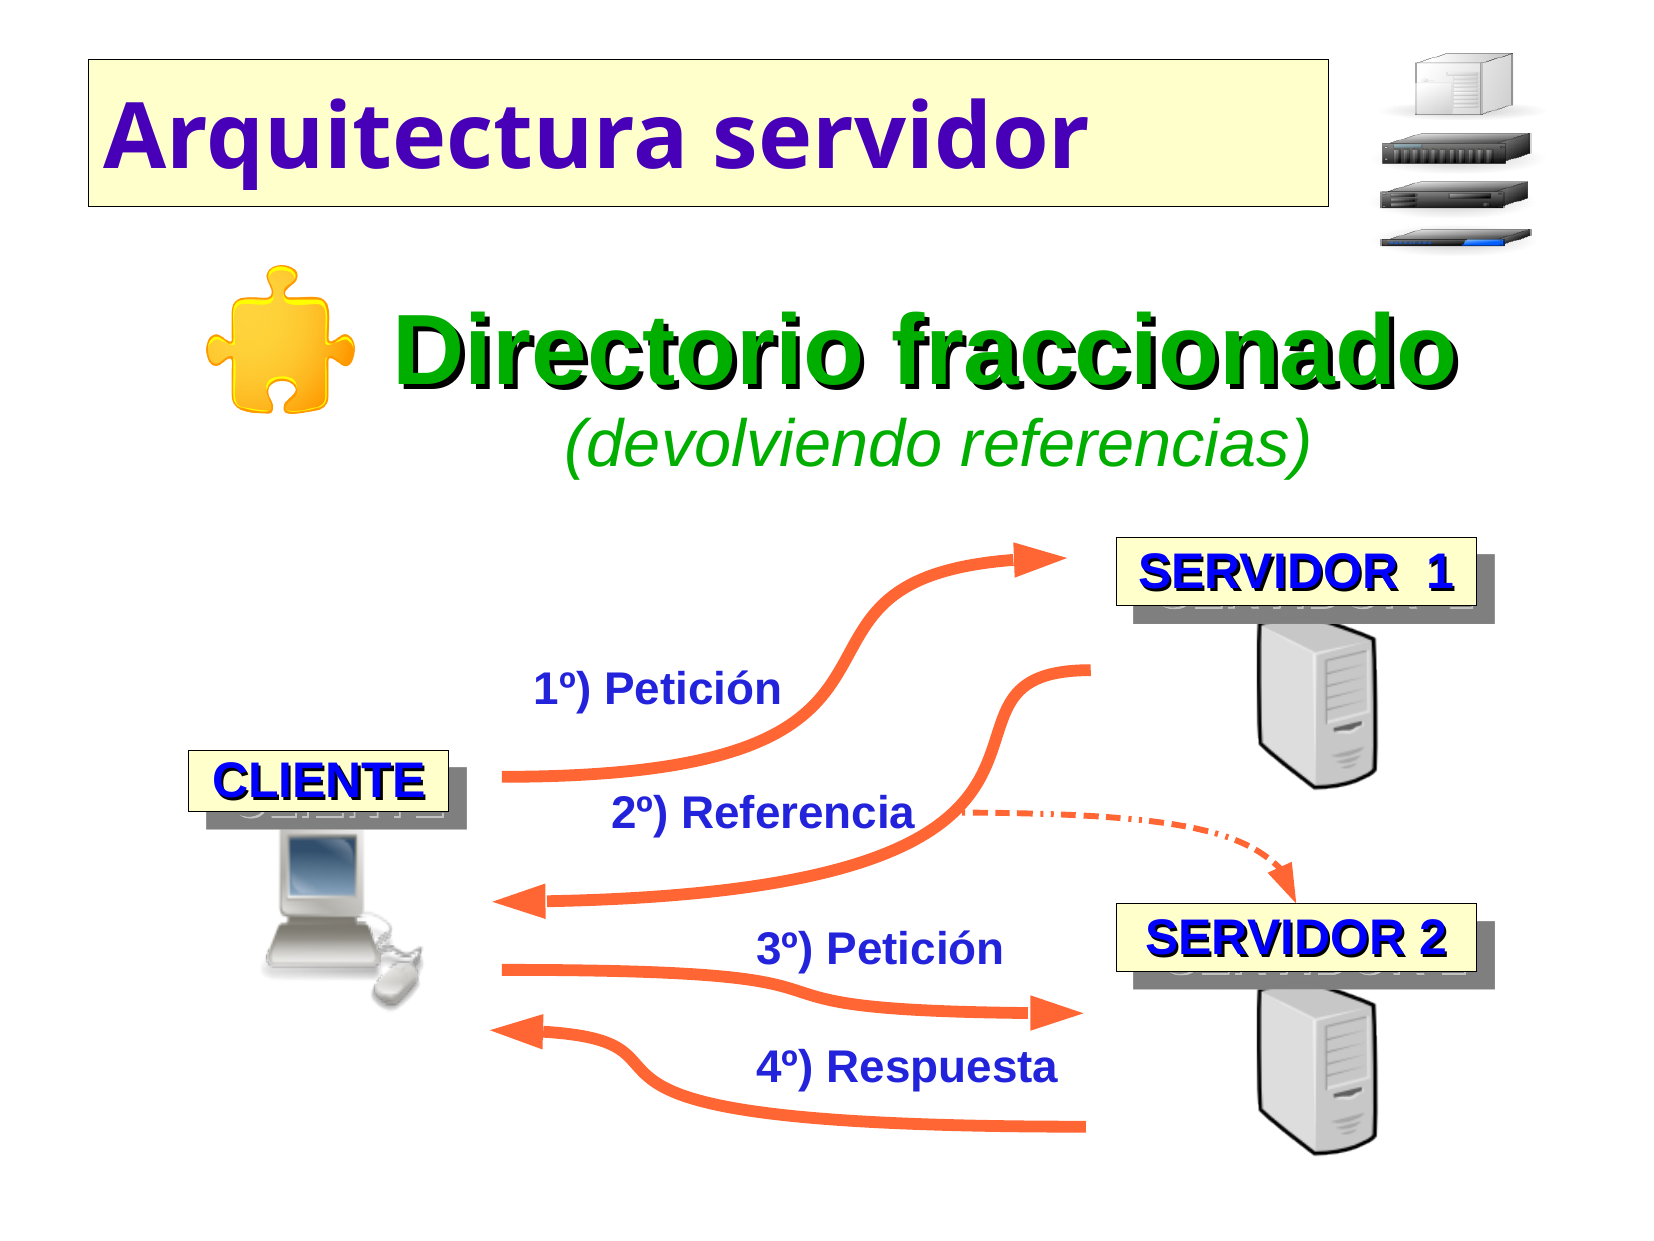

Arquitectura servidor
Directorio fraccionado
(devolviendo referencias)
SERVIDOR 1
1º) Petición
CLIENTE
2º) Referencia
SERVIDOR 2
3º) Petición
4º) Respuesta